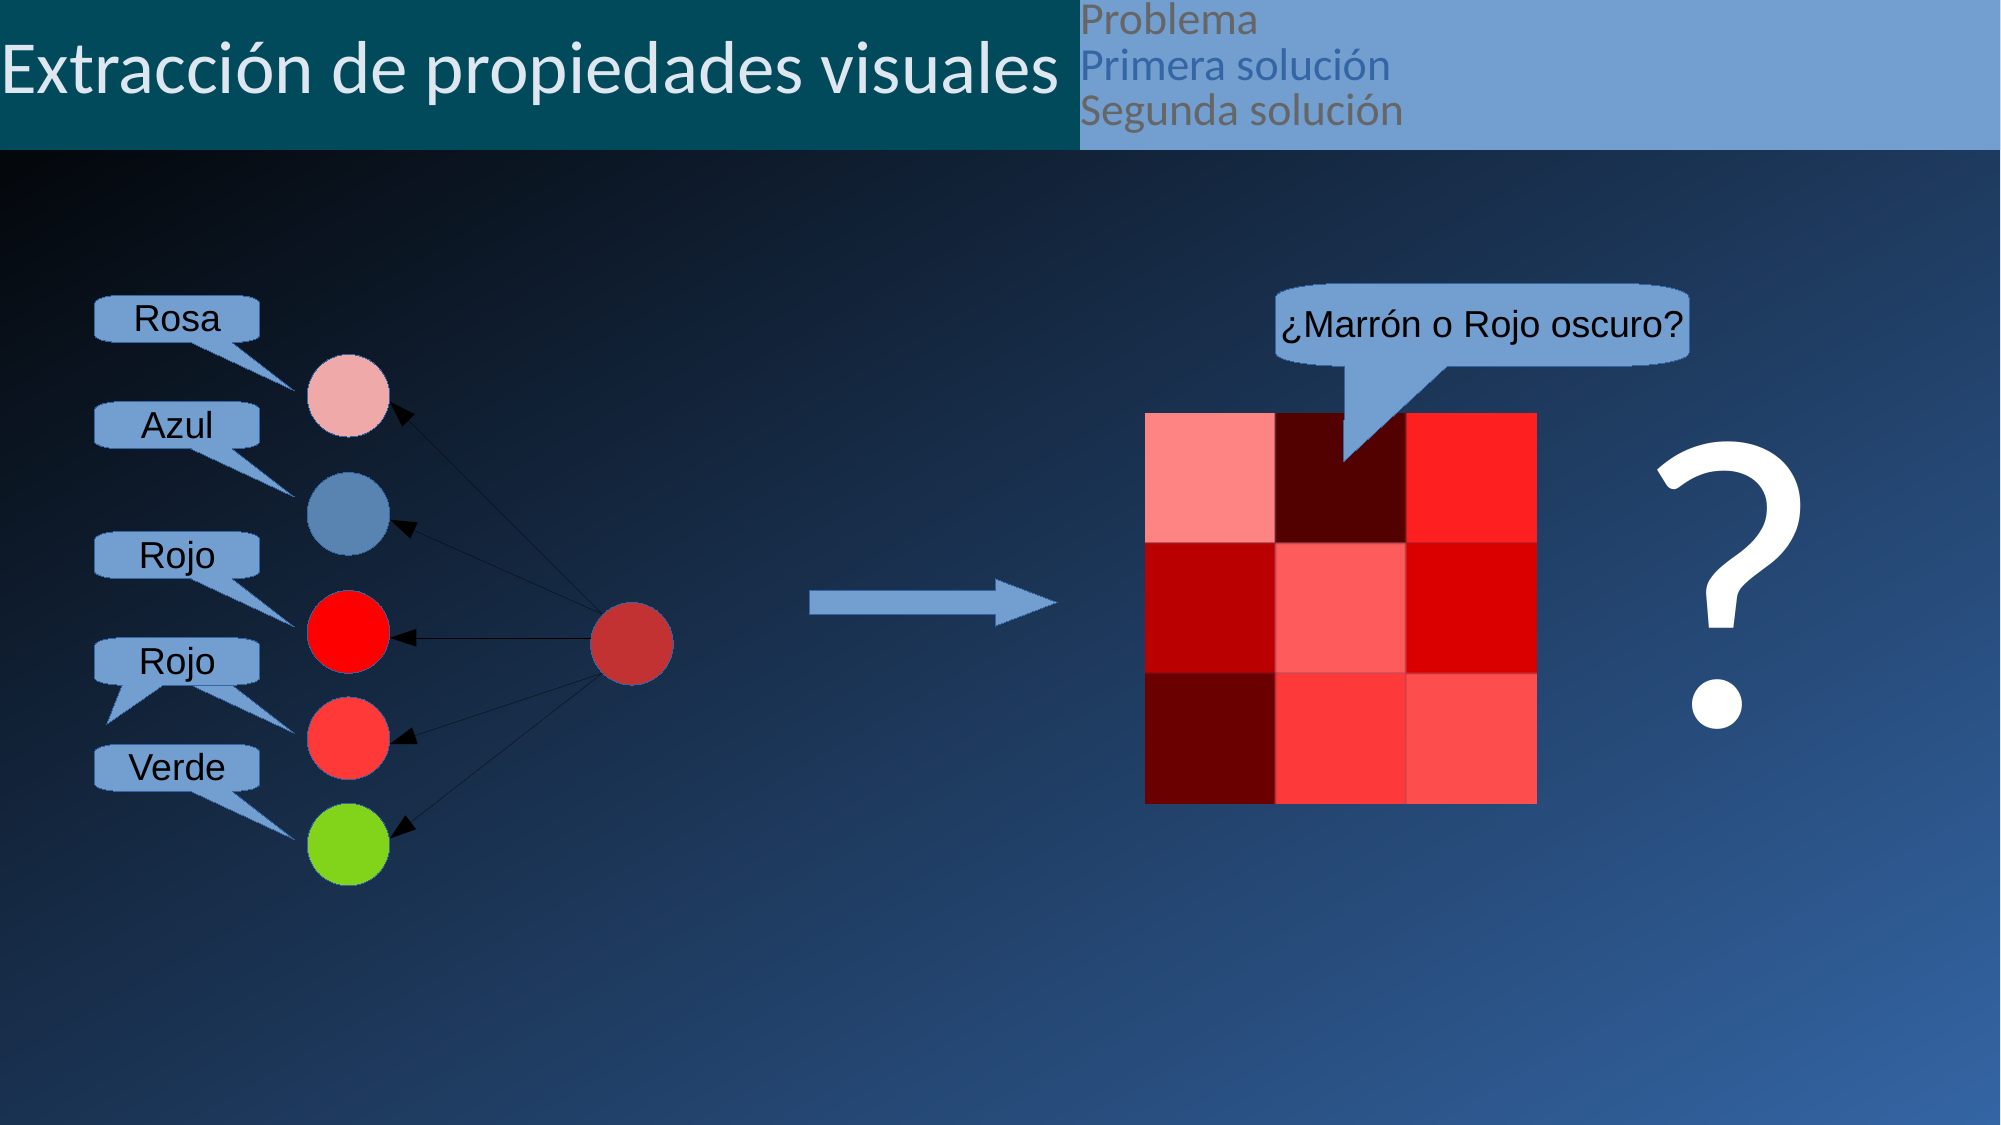

# Extracción de propiedades visuales
Problema
Primera solución
Segunda solución
¿Marrón o Rojo oscuro?
Rosa
Azul
?
Rojo
Rojo
Rojo
Verde